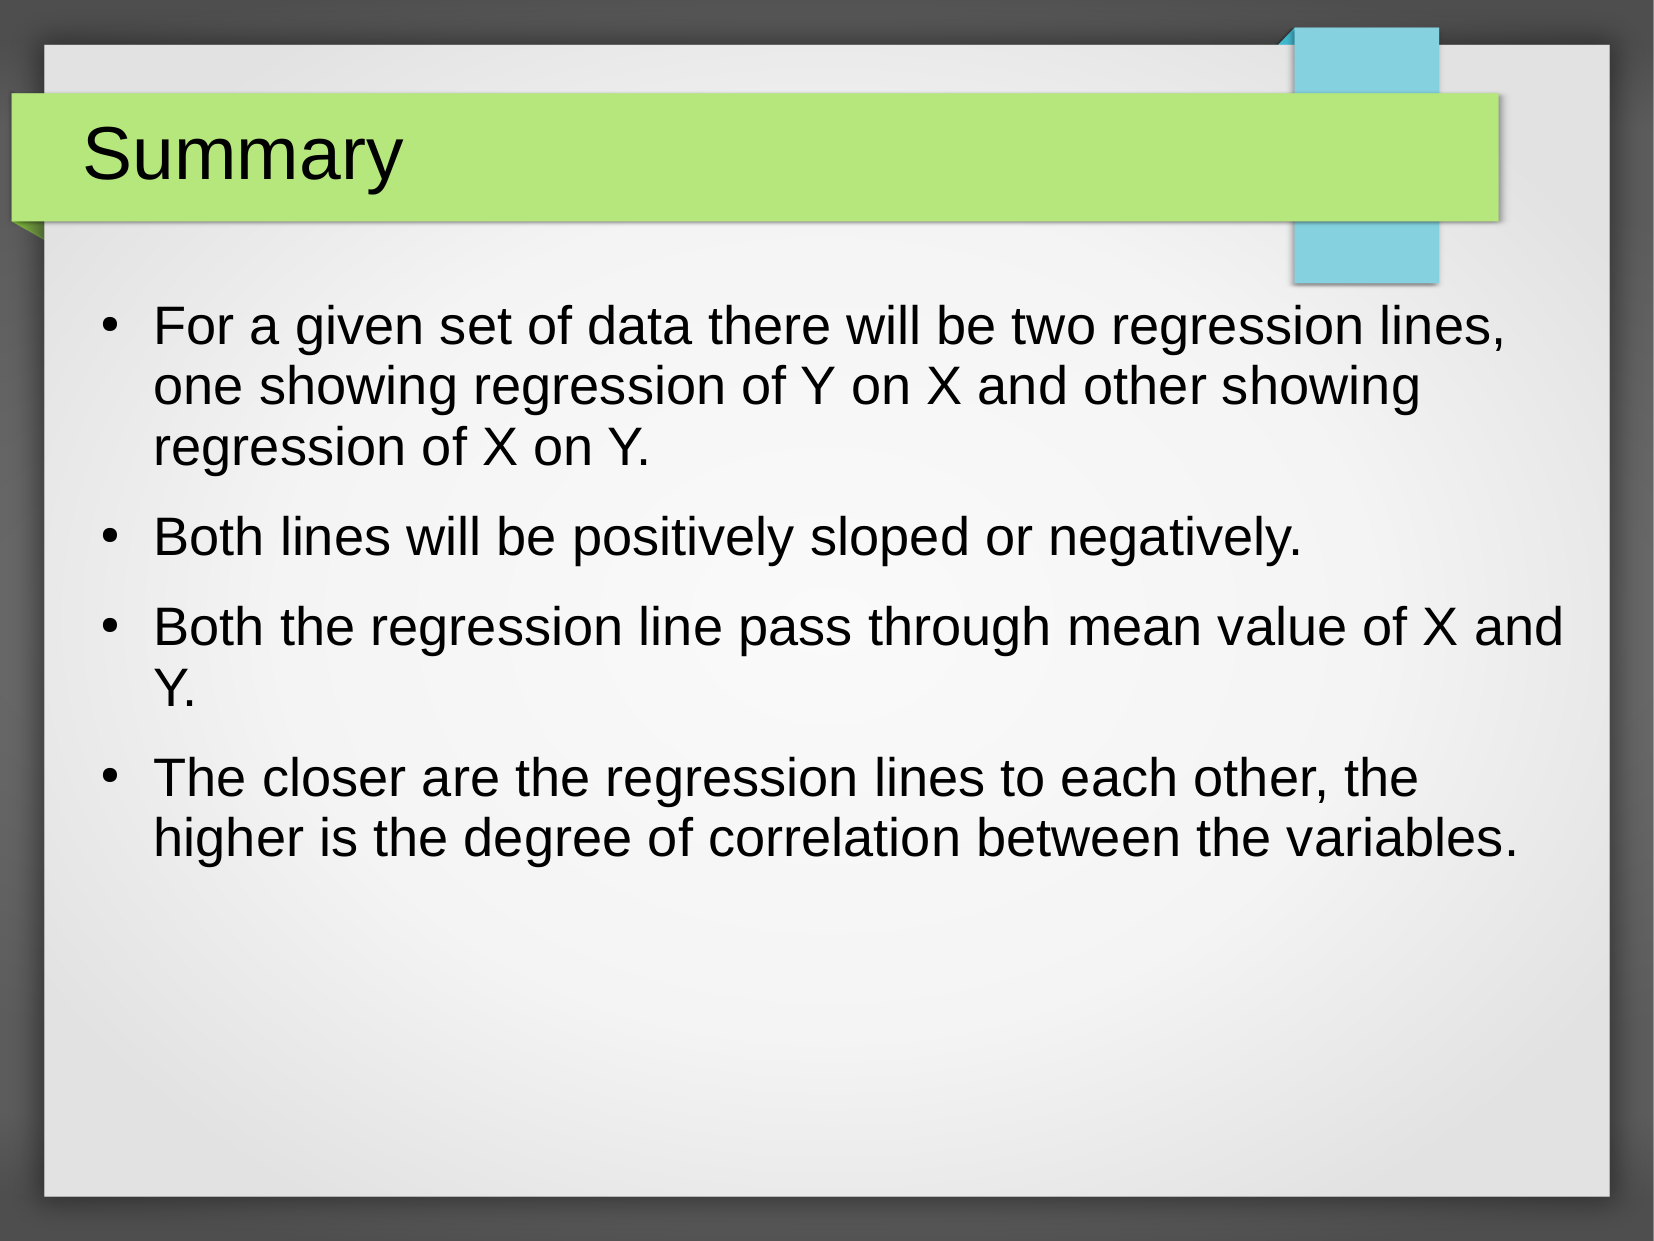

# Summary
For a given set of data there will be two regression lines, one showing regression of Y on X and other showing regression of X on Y.
Both lines will be positively sloped or negatively.
Both the regression line pass through mean value of X and Y.
The closer are the regression lines to each other, the higher is the degree of correlation between the variables.